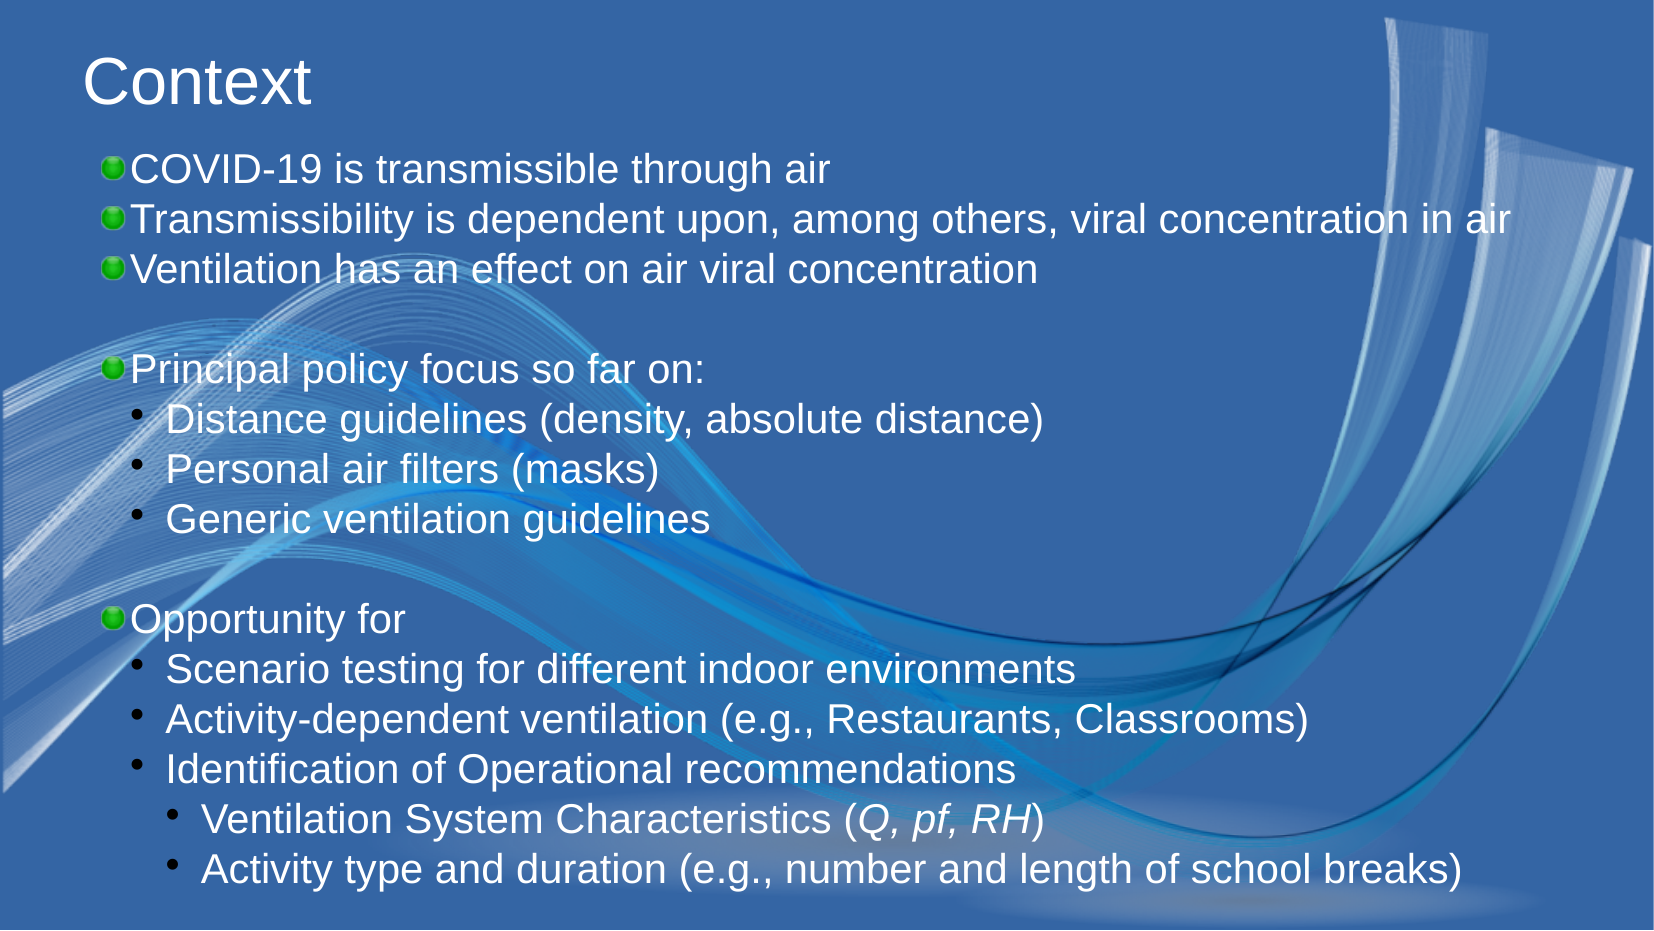

Context
COVID-19 is transmissible through air
Transmissibility is dependent upon, among others, viral concentration in air
Ventilation has an effect on air viral concentration
Principal policy focus so far on:
Distance guidelines (density, absolute distance)
Personal air filters (masks)
Generic ventilation guidelines
Opportunity for
Scenario testing for different indoor environments
Activity-dependent ventilation (e.g., Restaurants, Classrooms)
Identification of Operational recommendations
Ventilation System Characteristics (Q, pf, RH)
Activity type and duration (e.g., number and length of school breaks)